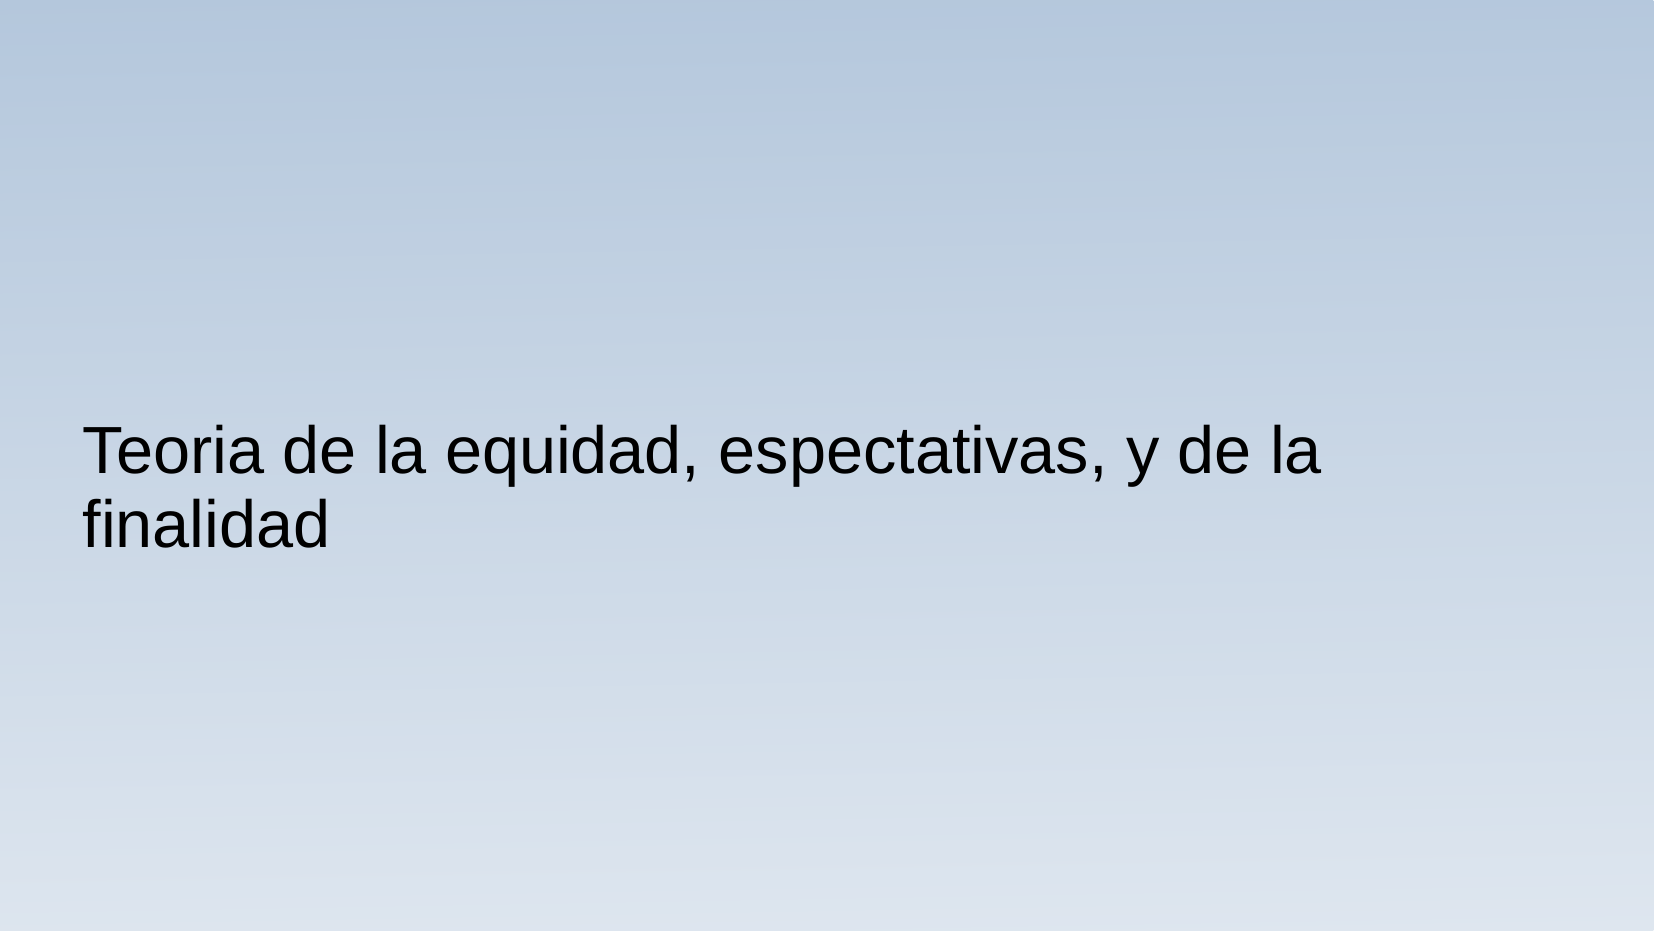

# Teoria de la equidad, espectativas, y de la finalidad